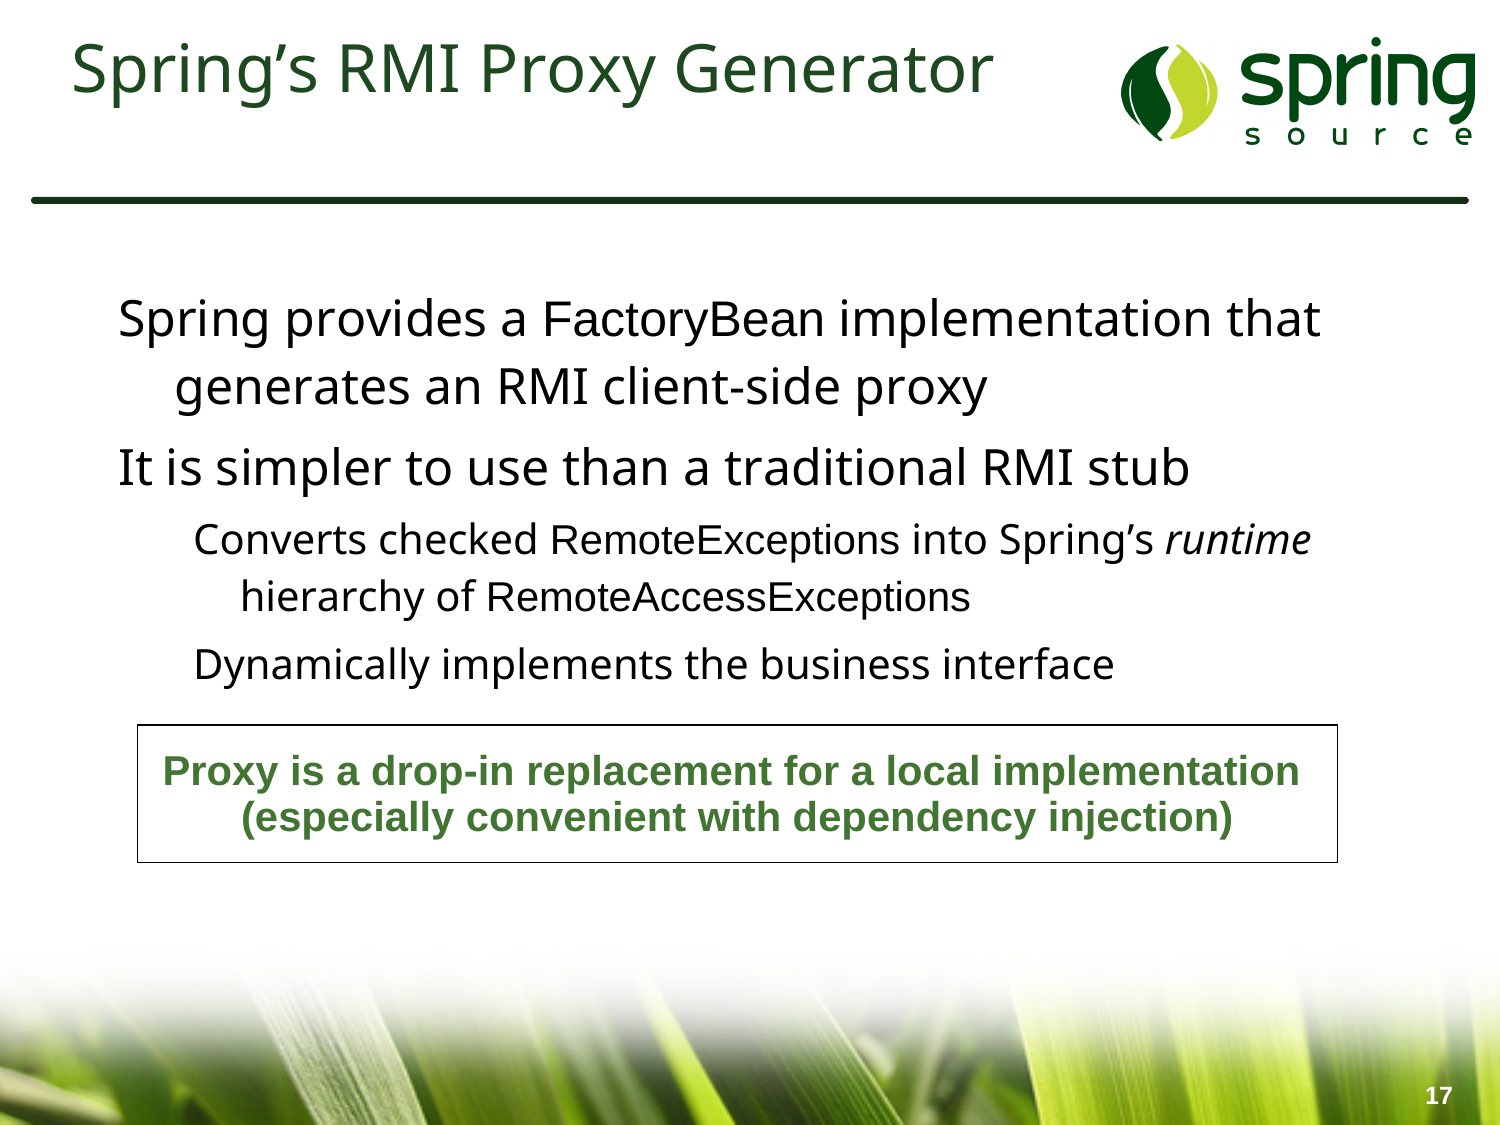

# Spring’s RMI Proxy Generator
Spring provides a FactoryBean implementation that generates an RMI client-side proxy
It is simpler to use than a traditional RMI stub
Converts checked RemoteExceptions into Spring’s runtime hierarchy of RemoteAccessExceptions
Dynamically implements the business interface
Proxy is a drop-in replacement for a local implementation
(especially convenient with dependency injection)